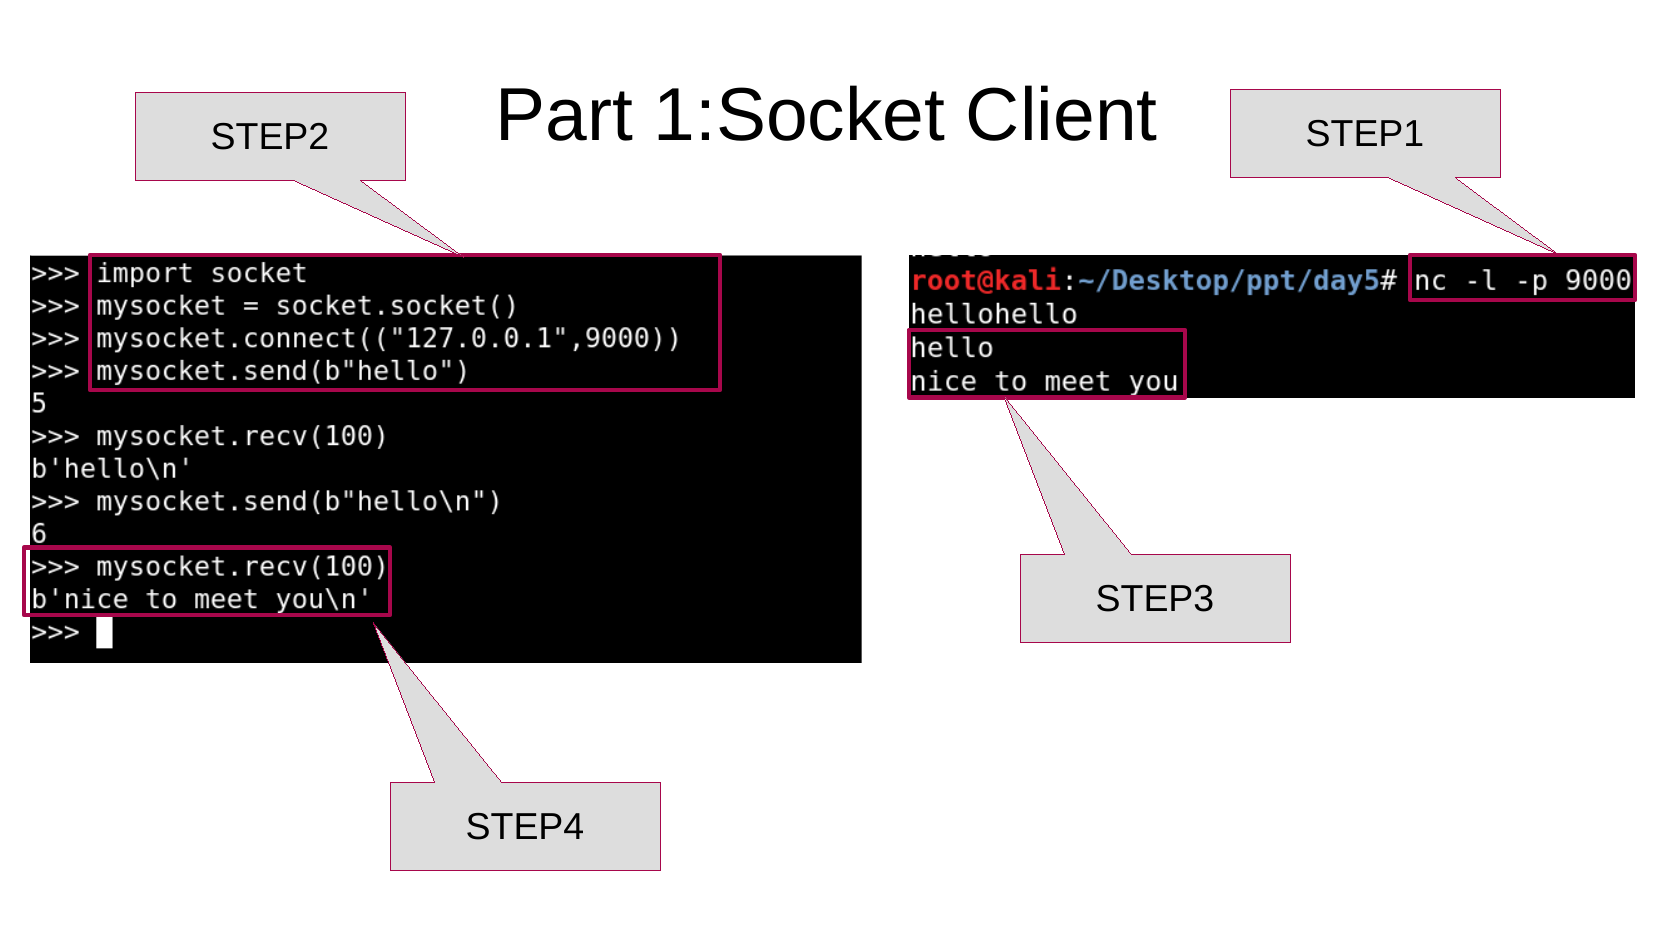

# Part 1:Socket Client
STEP1
STEP2
STEP3
STEP4